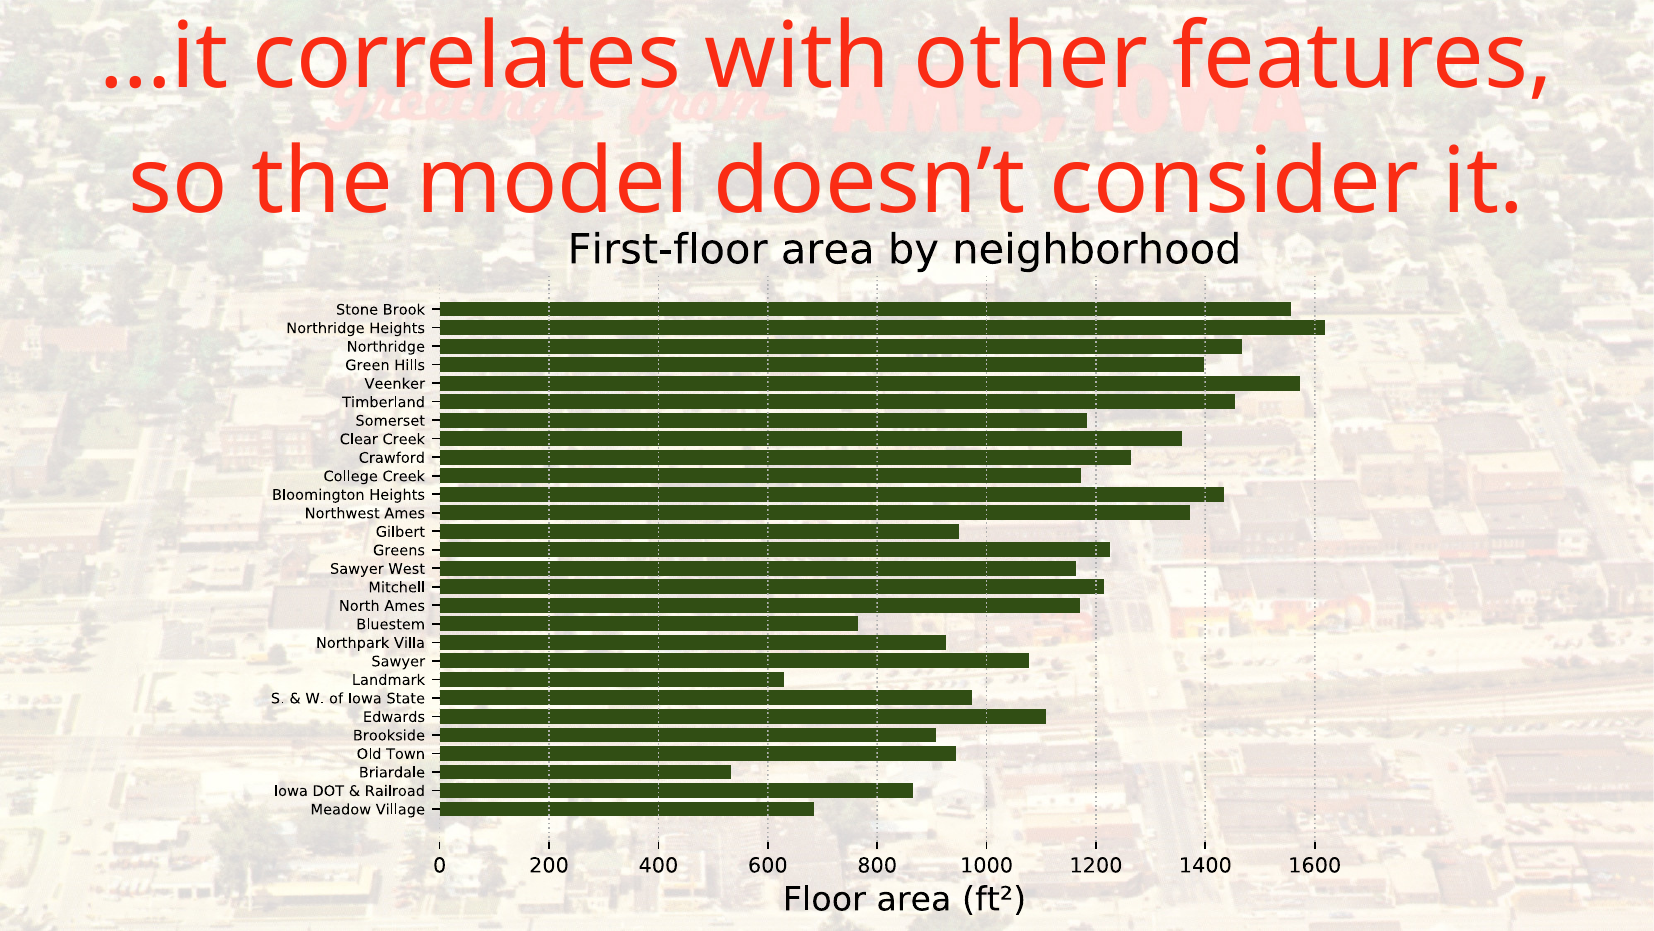

# …it correlates with other features, so the model doesn’t consider it.